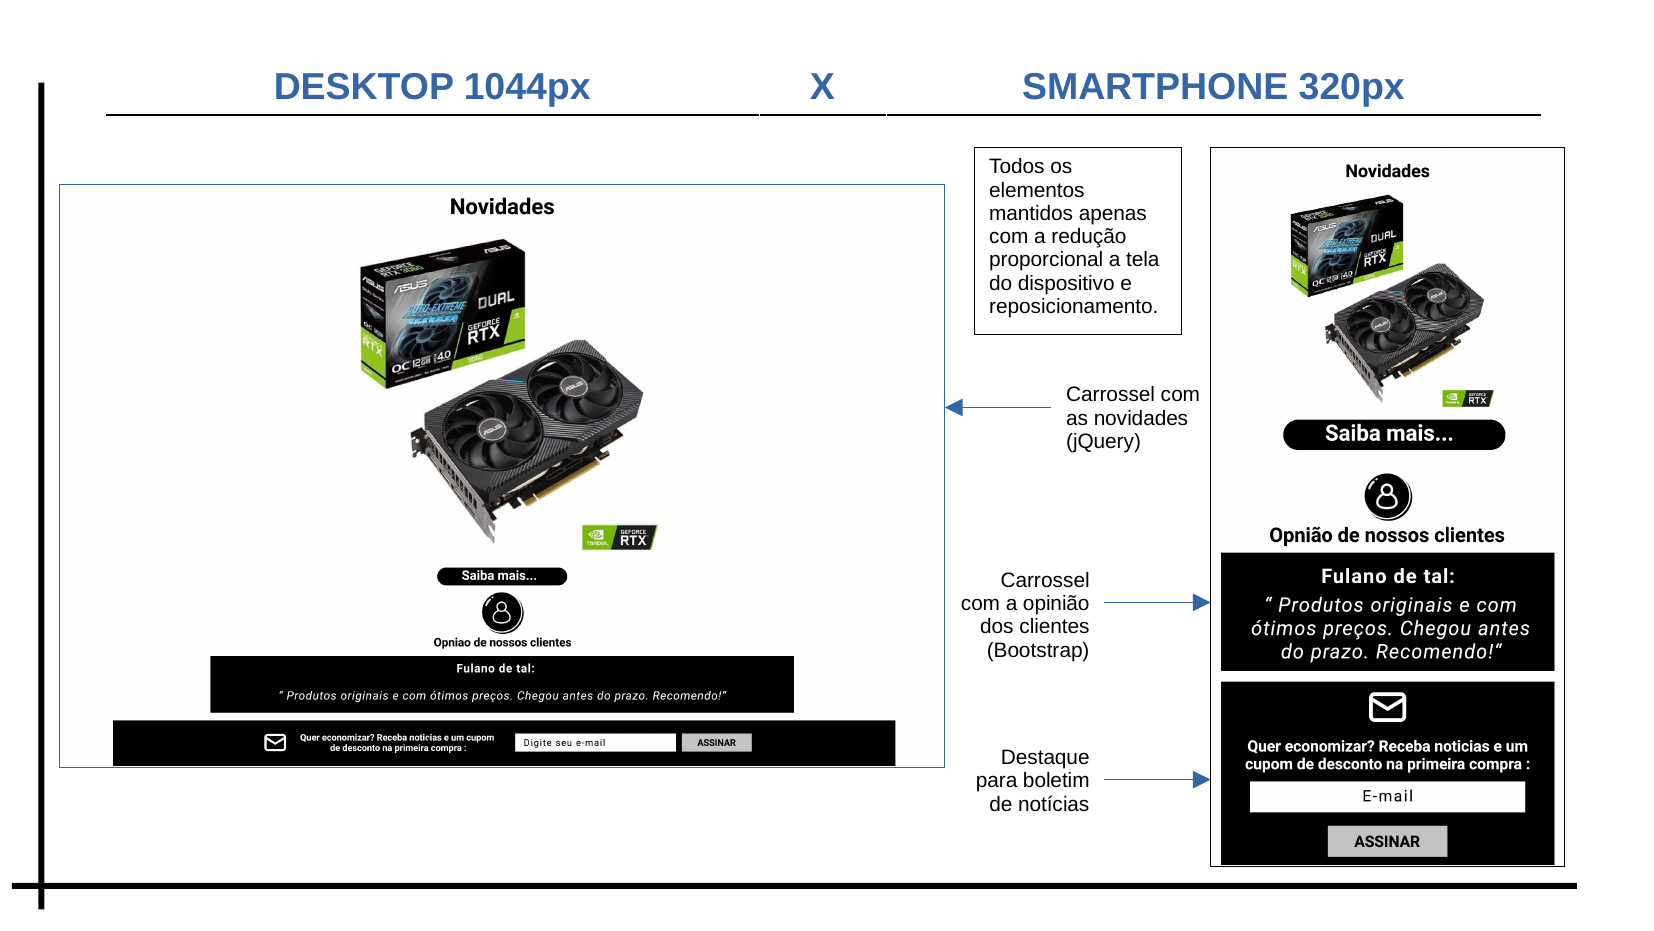

| DESKTOP 1044px | X | SMARTPHONE 320px |
| --- | --- | --- |
Todos os elementos mantidos apenas com a redução proporcional a tela do dispositivo e reposicionamento.
Carrossel com as novidades (jQuery)
Carrossel com a opinião dos clientes (Bootstrap)
Destaque para boletim de notícias